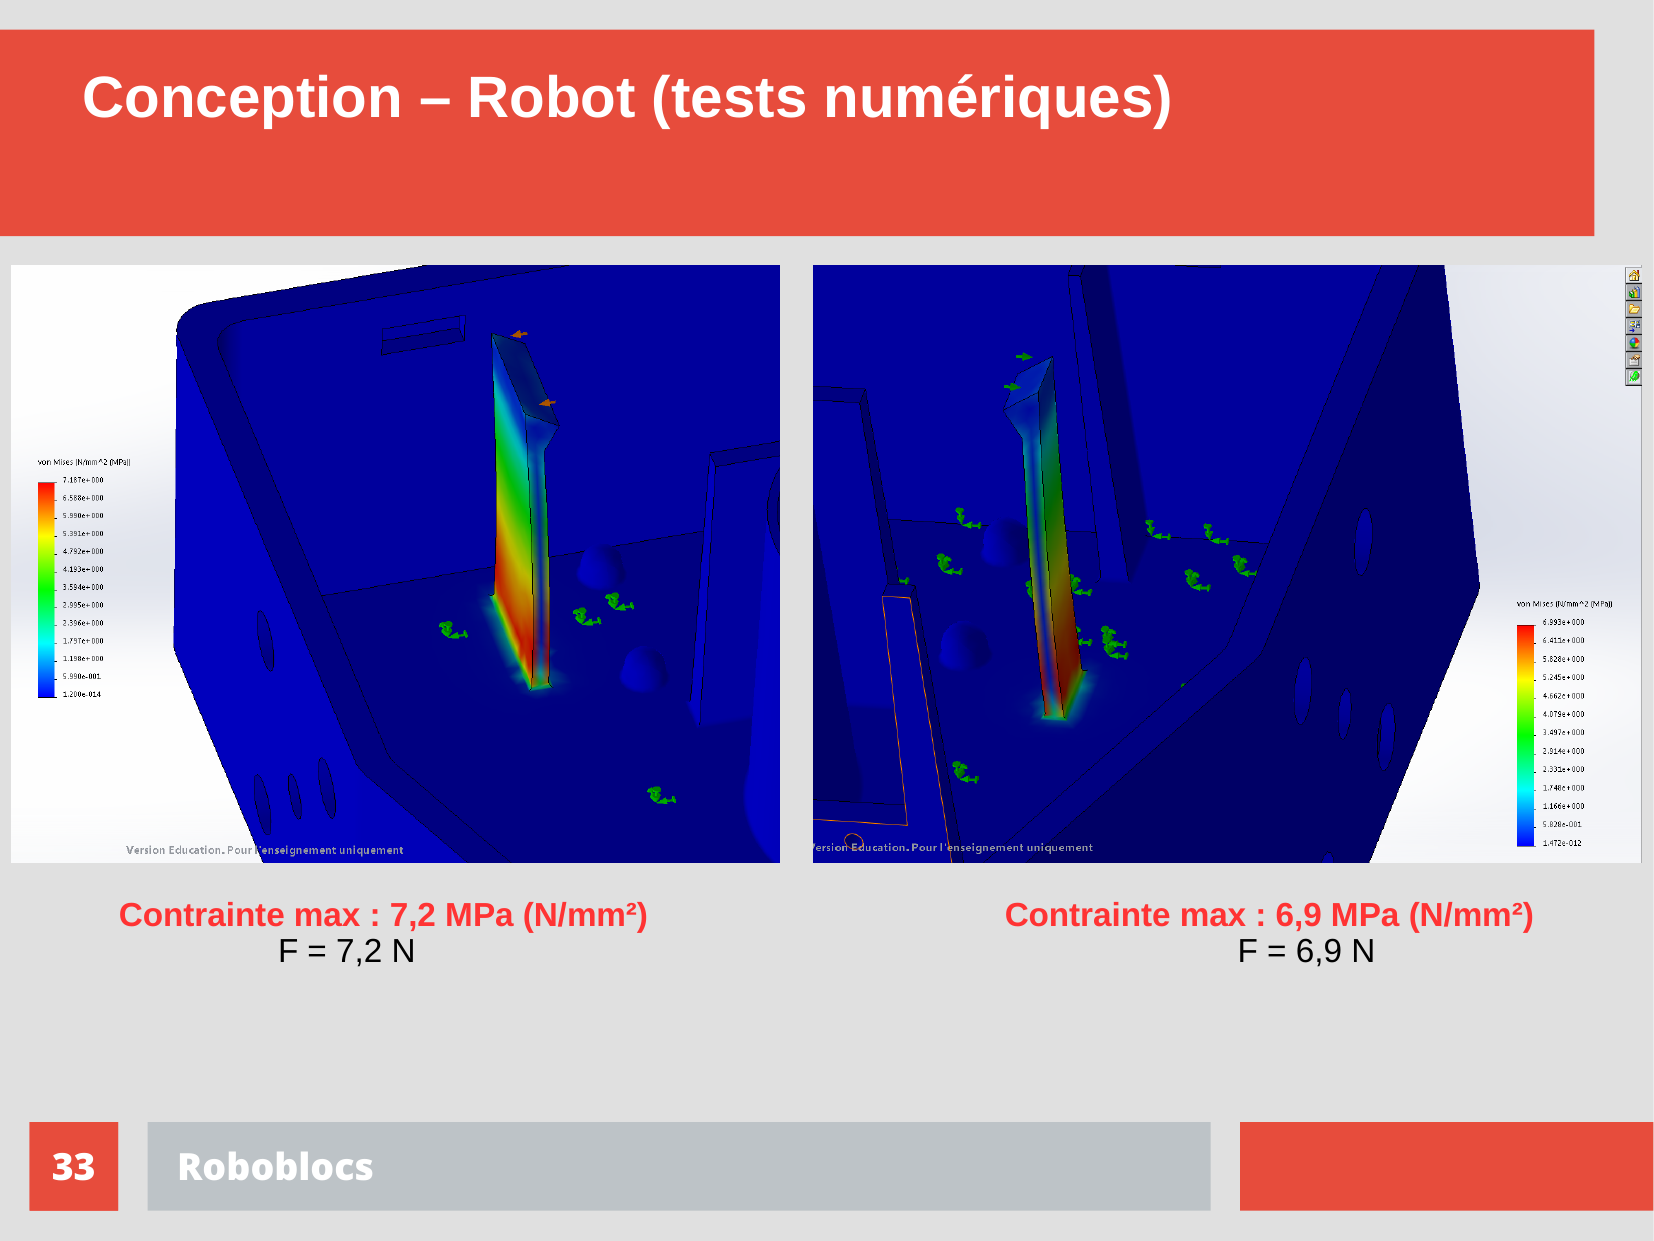

# Conception – Robot (tests numériques)
Contrainte max : 7,2 MPa (N/mm²)					Contrainte max : 6,9 MPa (N/mm²)
F = 7,2 N												F = 6,9 N
33
Roboblocs